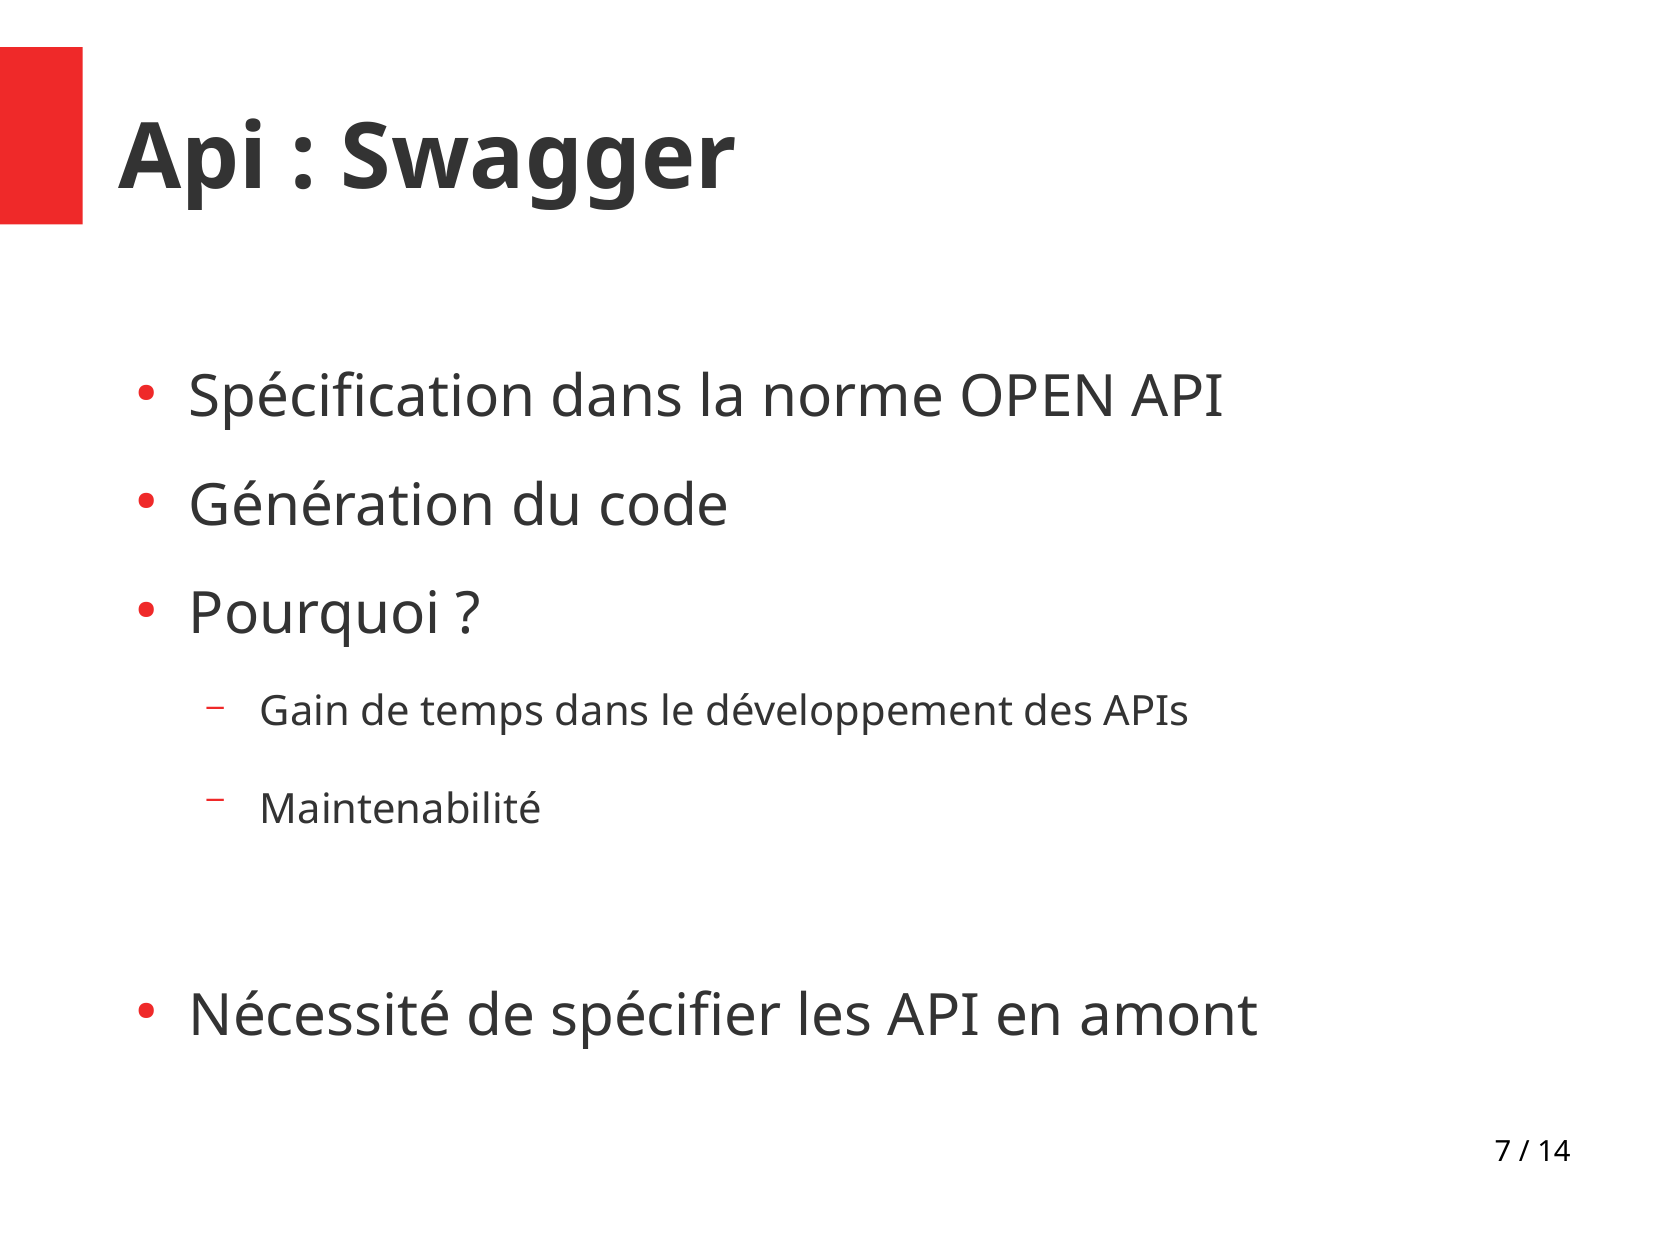

# Api : Swagger
Spécification dans la norme OPEN API
Génération du code
Pourquoi ?
Gain de temps dans le développement des APIs
Maintenabilité
Nécessité de spécifier les API en amont
7